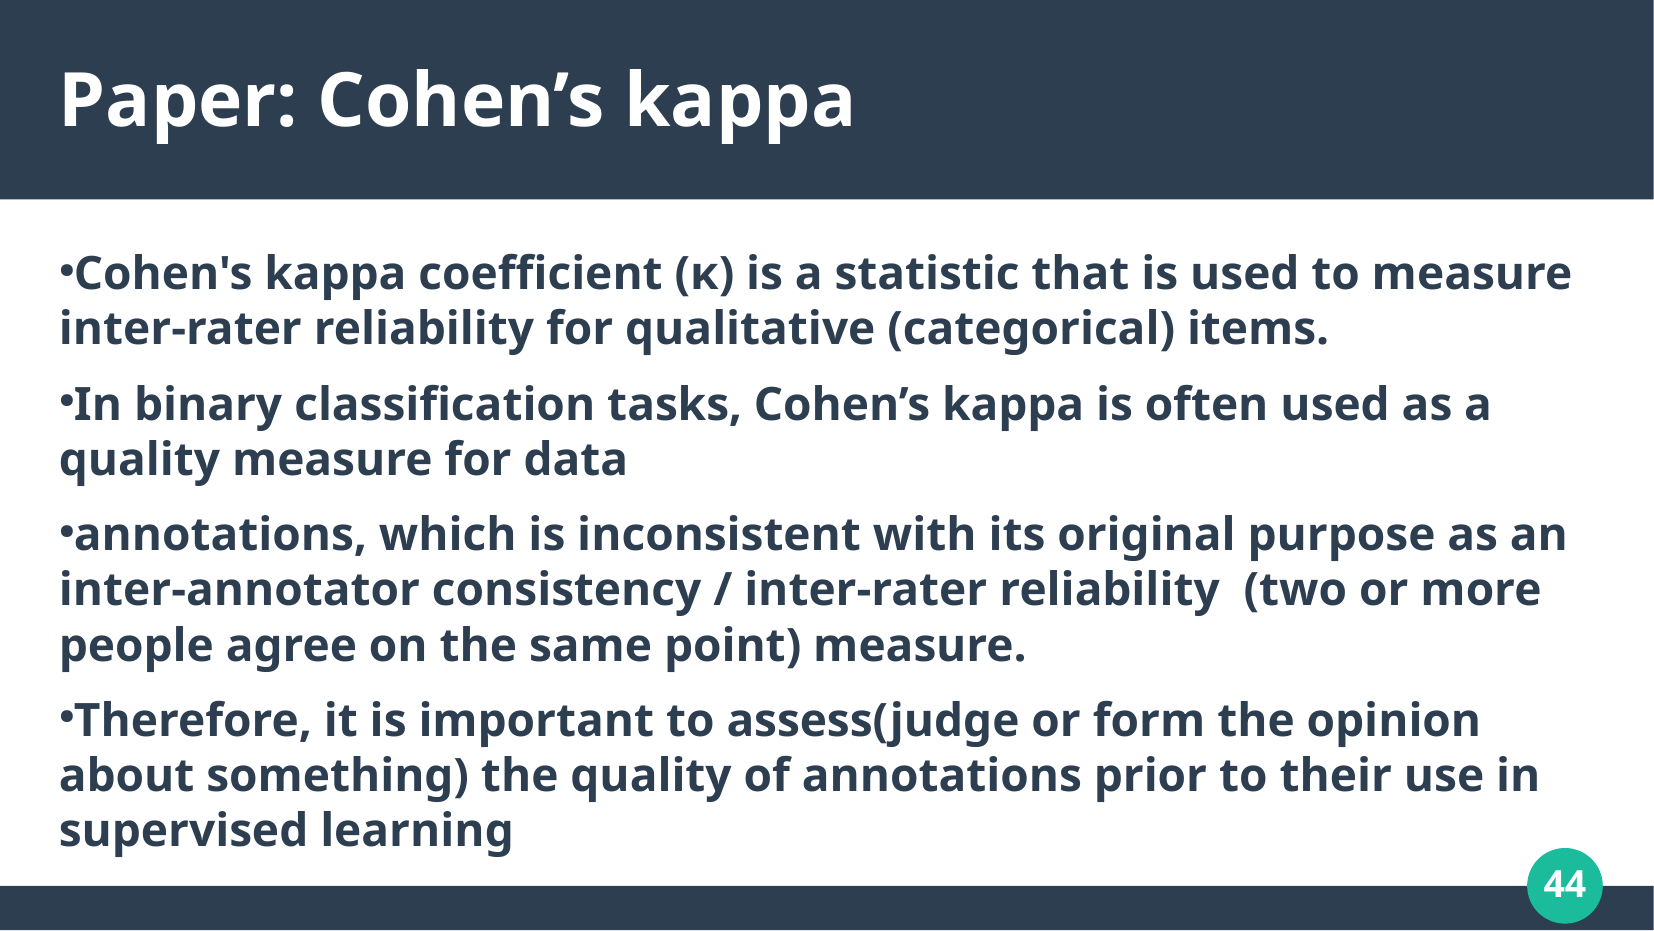

# Paper: Cohen’s kappa
Cohen's kappa coefficient (κ) is a statistic that is used to measure inter-rater reliability for qualitative (categorical) items.
In binary classification tasks, Cohen’s kappa is often used as a quality measure for data
annotations, which is inconsistent with its original purpose as an inter-annotator consistency / inter-rater reliability (two or more people agree on the same point) measure.
Therefore, it is important to assess(judge or form the opinion about something) the quality of annotations prior to their use in supervised learning